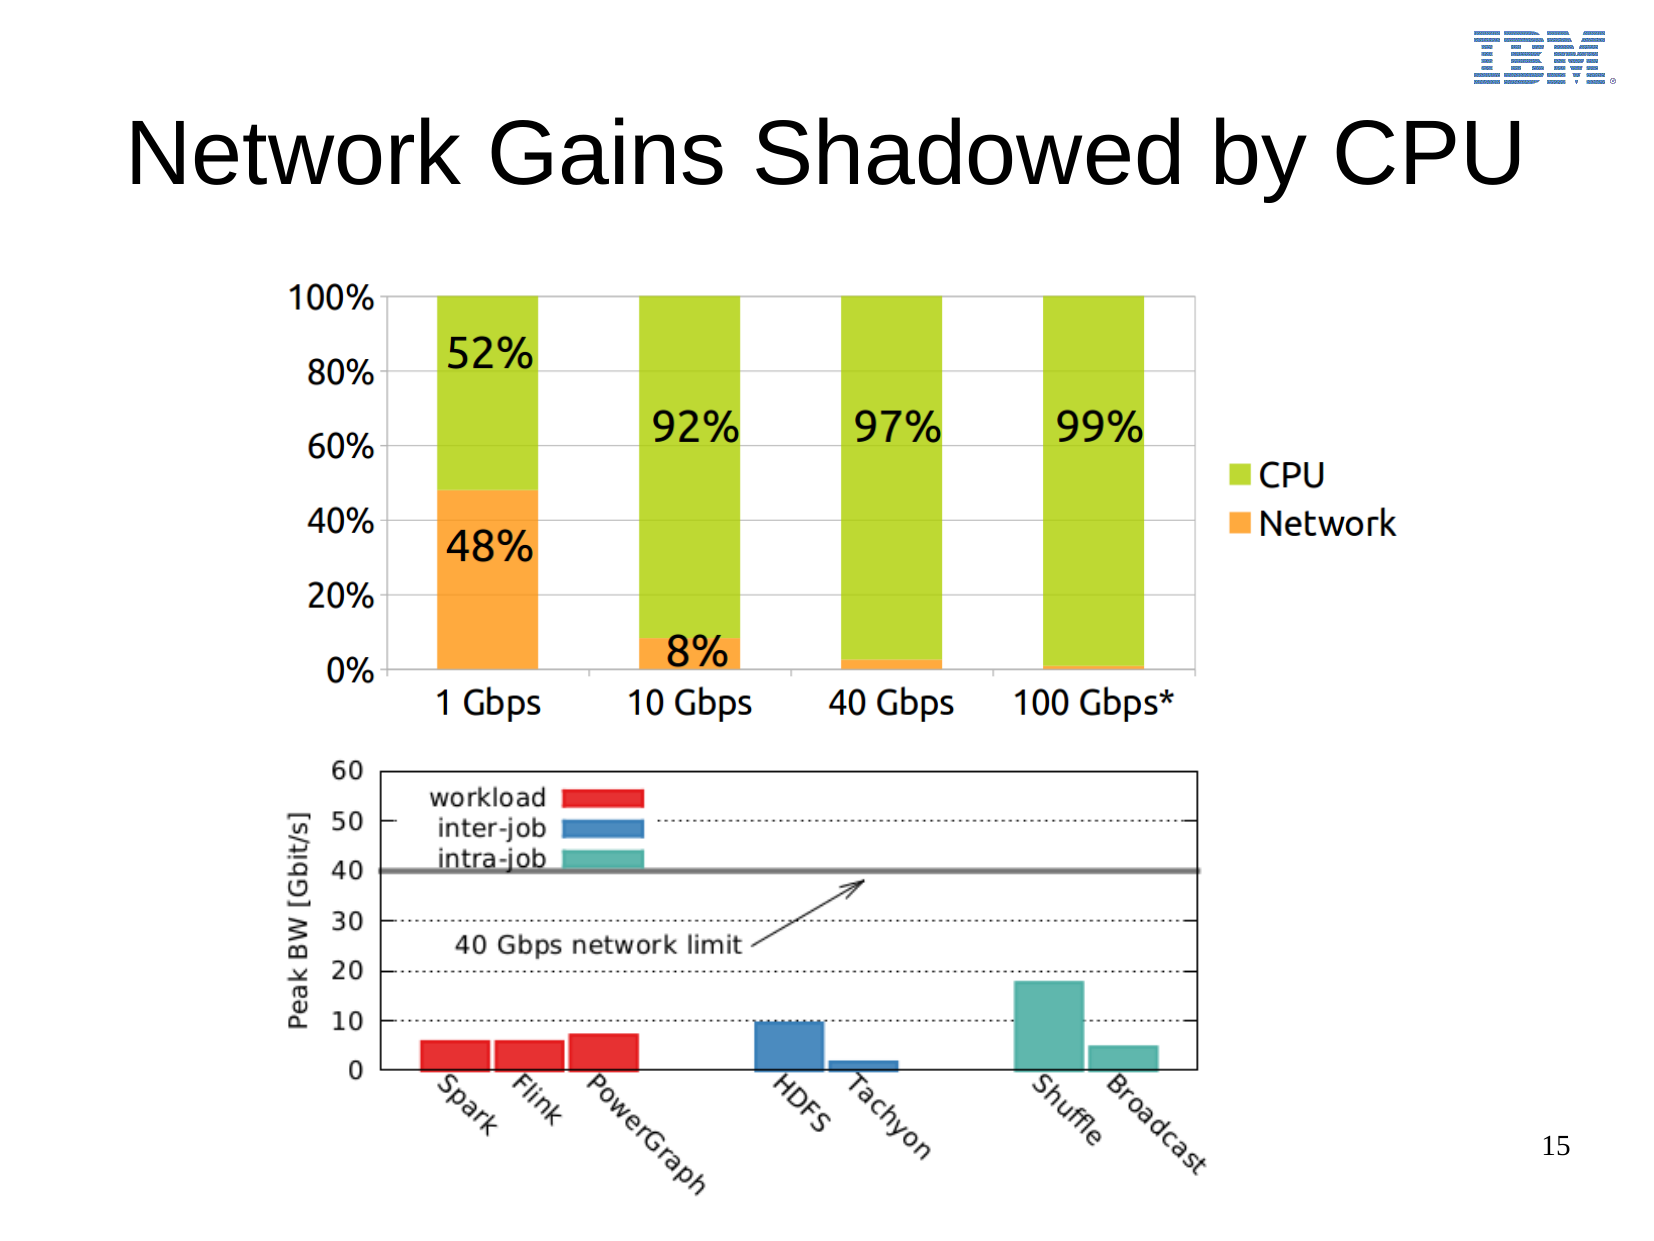

# Network Gains Shadowed by CPU
15